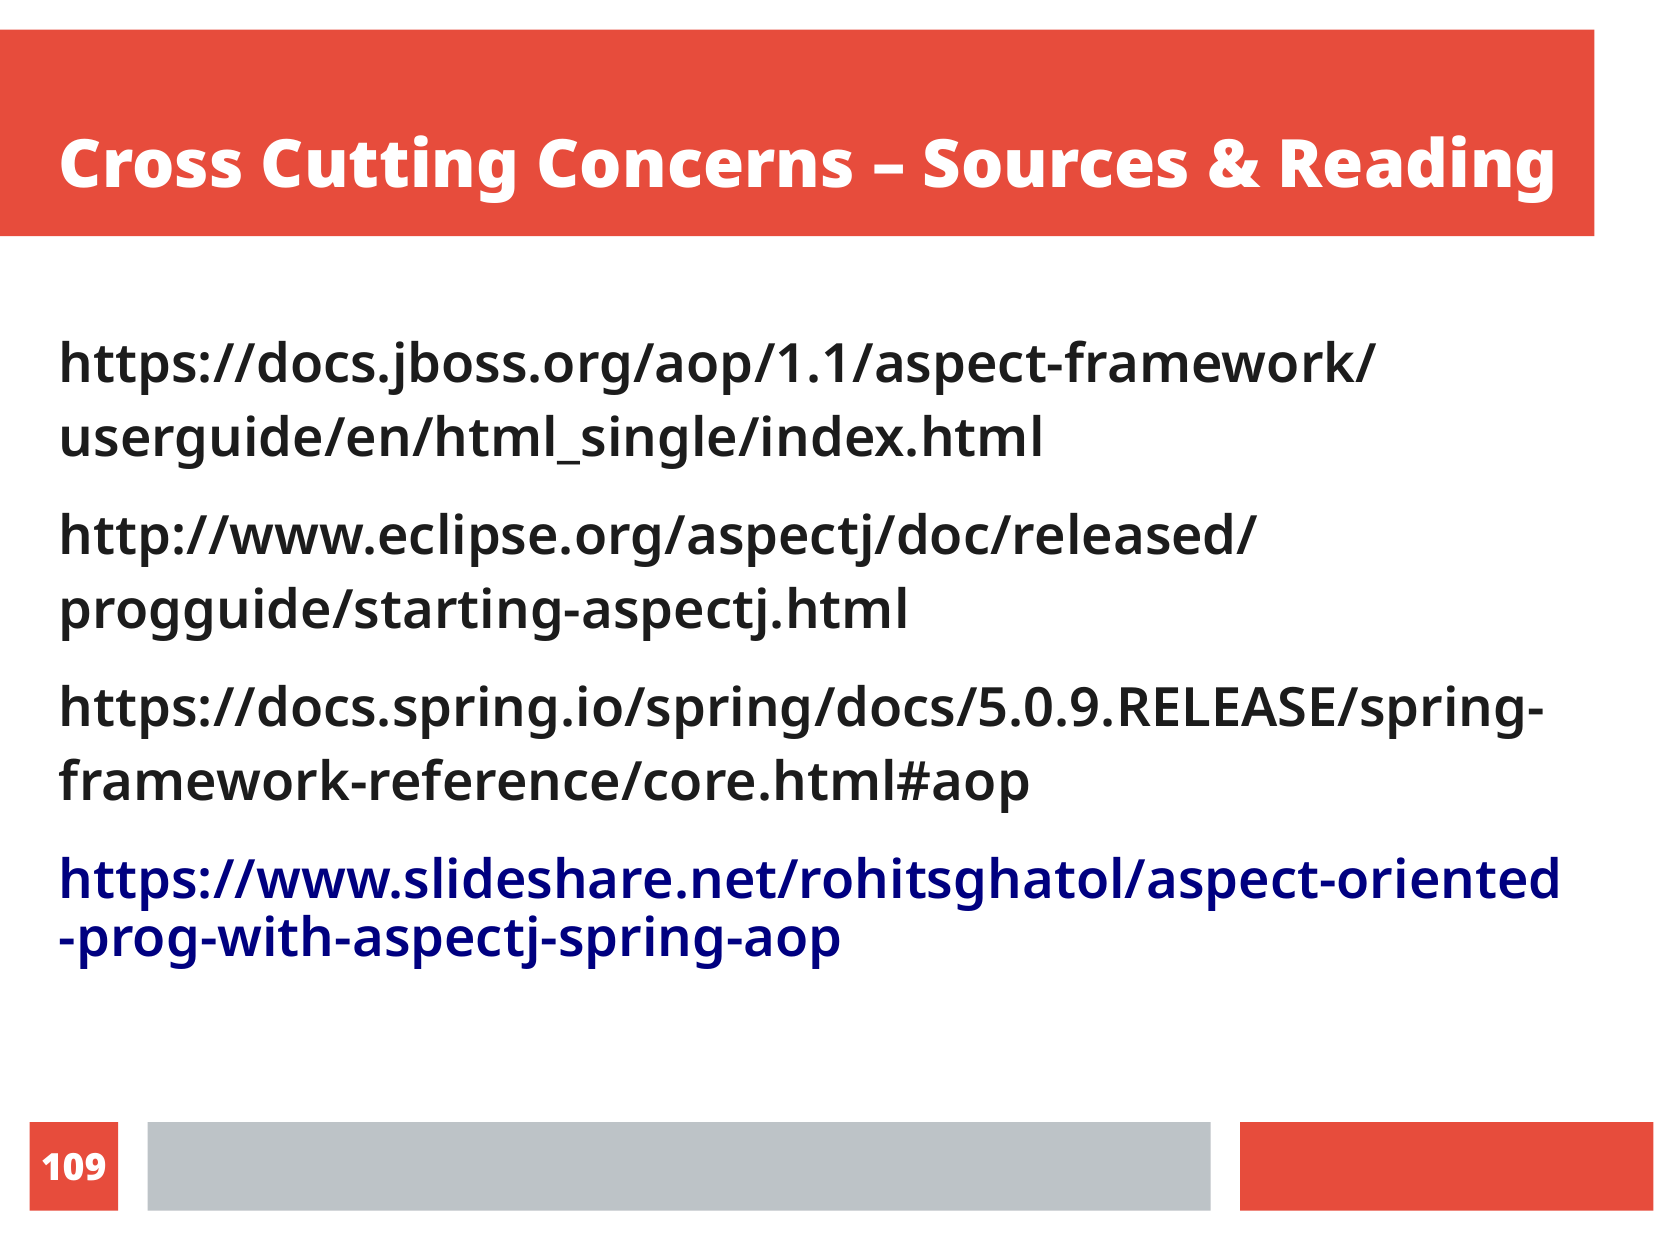

# Cross Cutting Concerns – Sources & Reading
https://docs.jboss.org/aop/1.1/aspect-framework/userguide/en/html_single/index.html
http://www.eclipse.org/aspectj/doc/released/progguide/starting-aspectj.html
https://docs.spring.io/spring/docs/5.0.9.RELEASE/spring-framework-reference/core.html#aop
https://www.slideshare.net/rohitsghatol/aspect-oriented-prog-with-aspectj-spring-aop
109